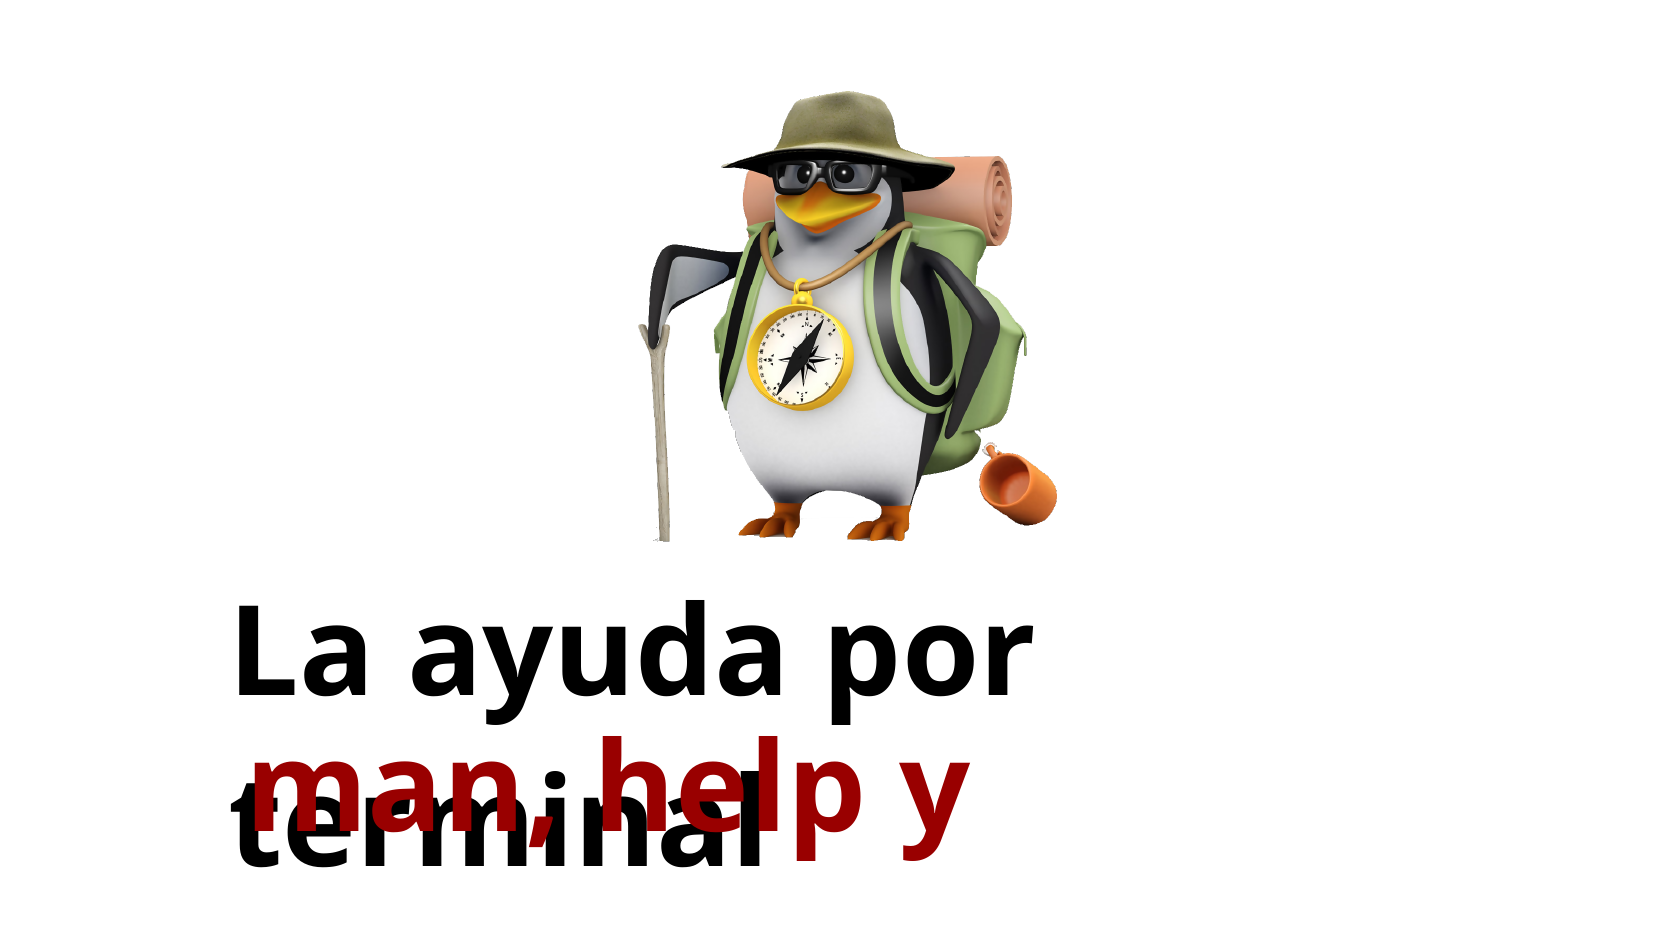

La ayuda por terminal
man, help y apropos